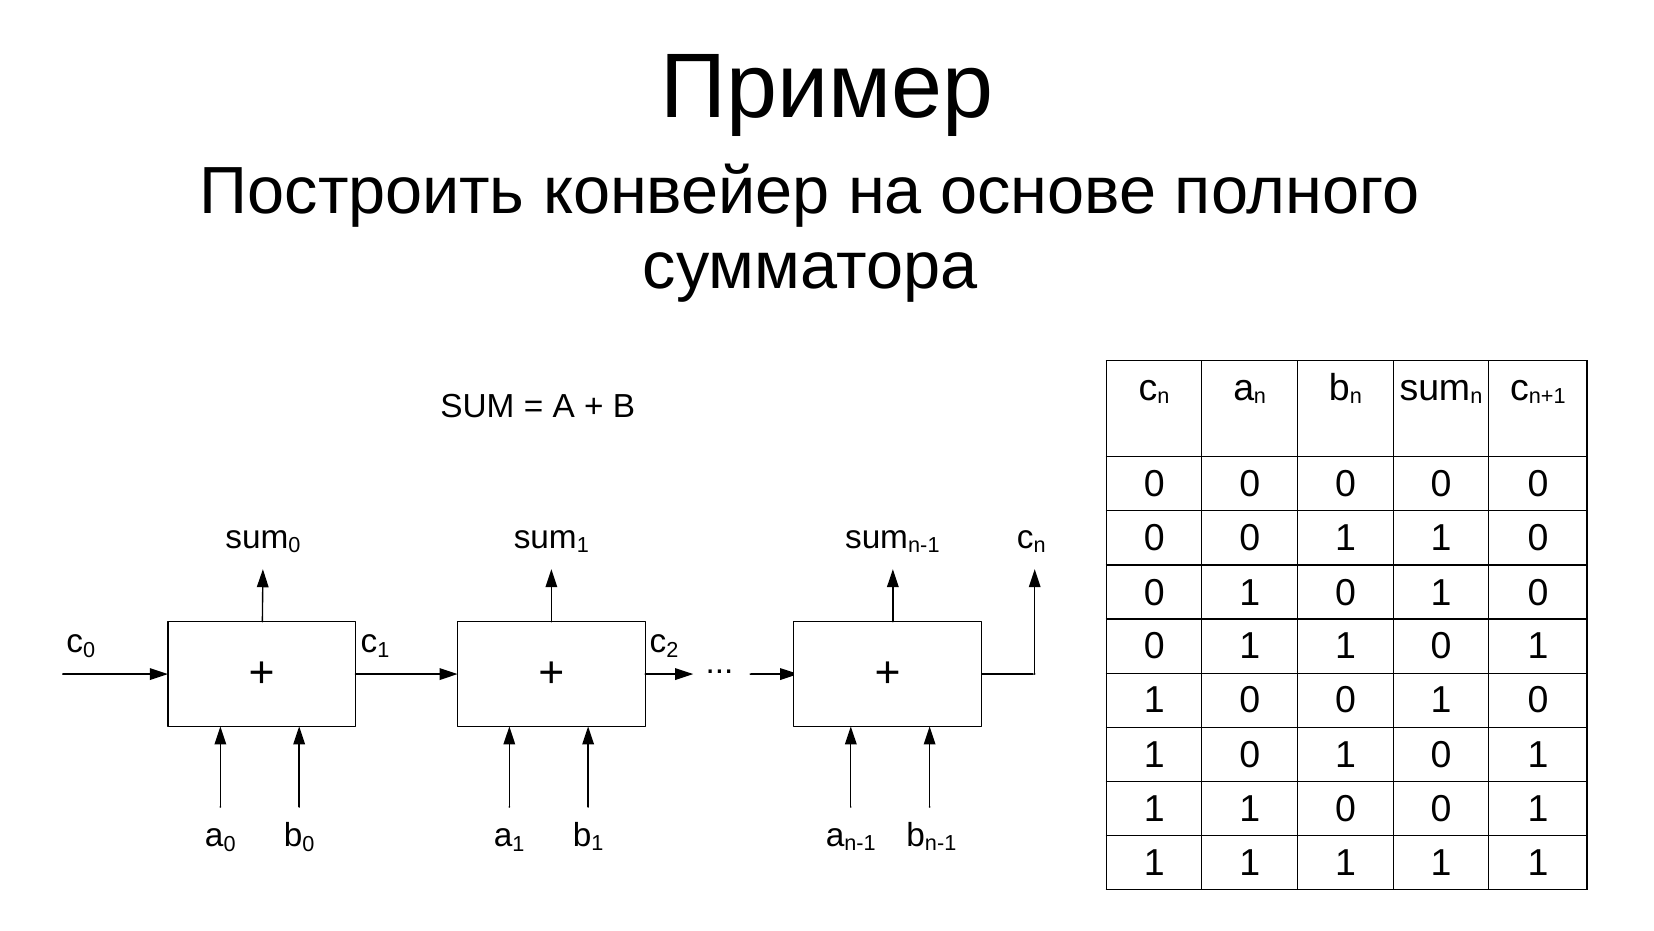

# Пример
Построить конвейер на основе полного сумматора
| cn | an | bn | sumn | cn+1 |
| --- | --- | --- | --- | --- |
| 0 | 0 | 0 | 0 | 0 |
| 0 | 0 | 1 | 1 | 0 |
| 0 | 1 | 0 | 1 | 0 |
| 0 | 1 | 1 | 0 | 1 |
| 1 | 0 | 0 | 1 | 0 |
| 1 | 0 | 1 | 0 | 1 |
| 1 | 1 | 0 | 0 | 1 |
| 1 | 1 | 1 | 1 | 1 |